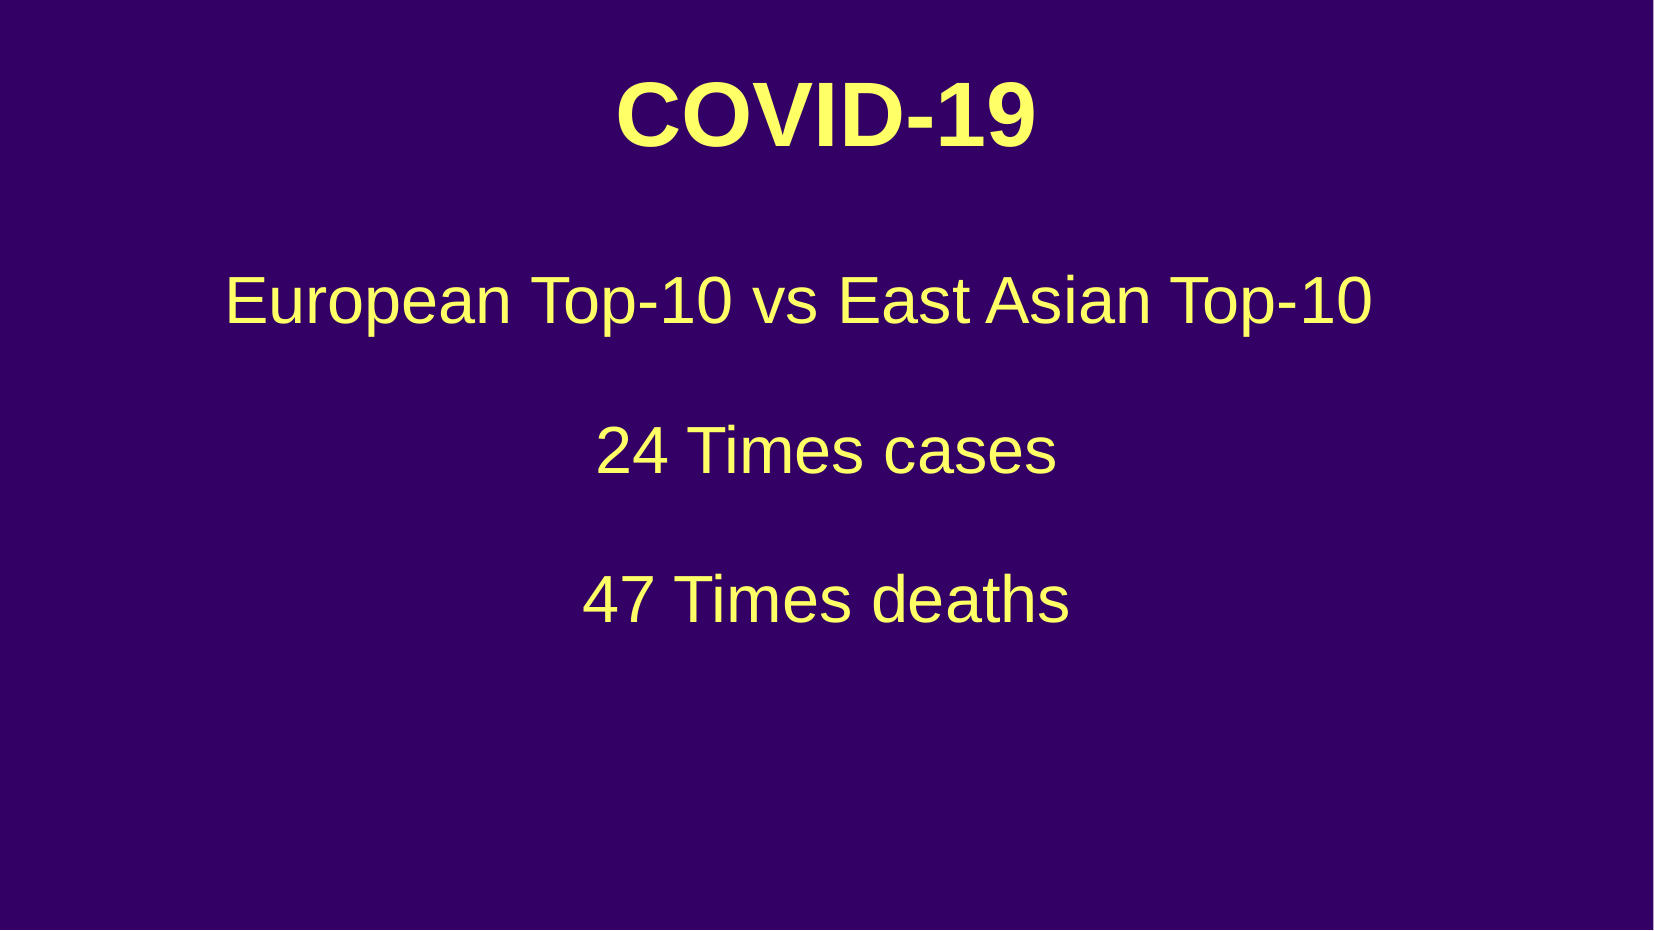

# COVID-19
European Top-10 vs East Asian Top-10
24 Times cases
47 Times deaths